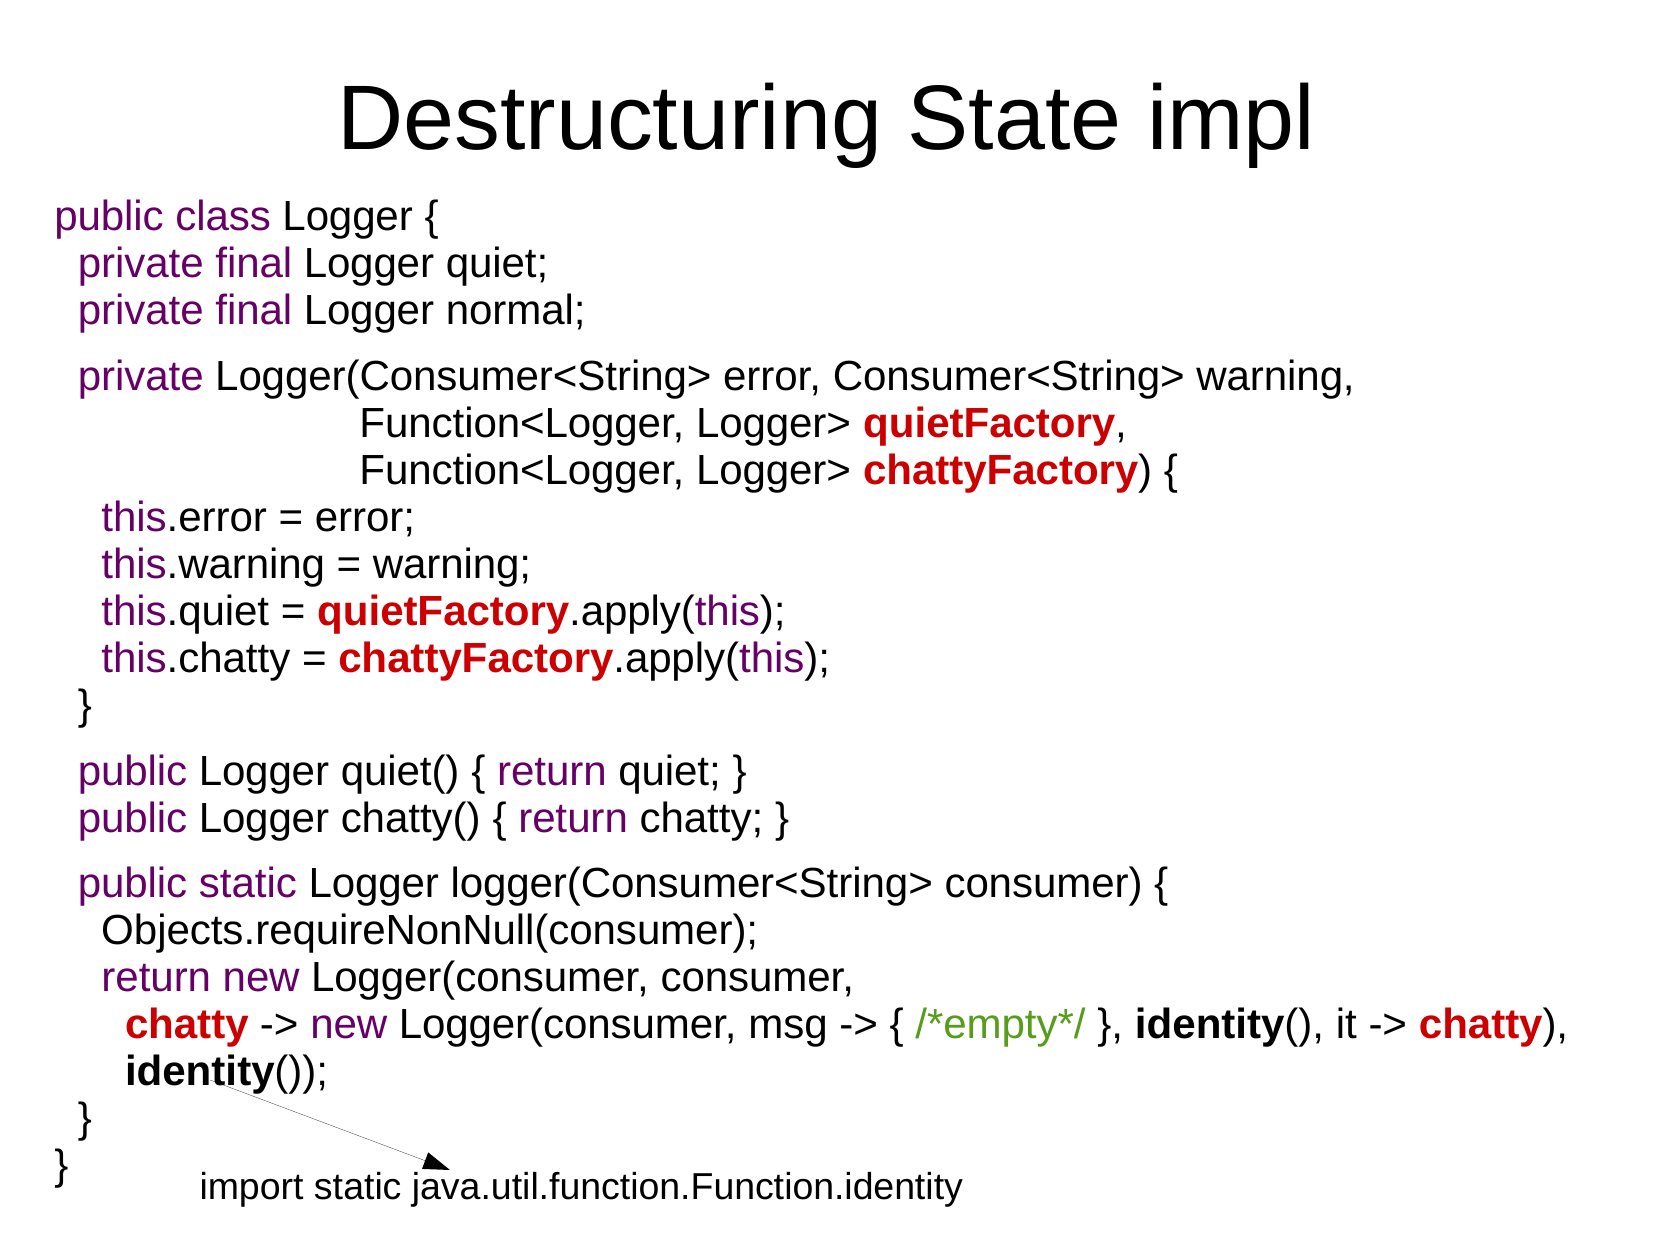

# Destructuring State impl
public class Logger {
 private final Logger quiet;
 private final Logger normal;
 private Logger(Consumer<String> error, Consumer<String> warning,
 Function<Logger, Logger> quietFactory,
 Function<Logger, Logger> chattyFactory) {
 this.error = error;
 this.warning = warning;
 this.quiet = quietFactory.apply(this);
 this.chatty = chattyFactory.apply(this);
 }
 public Logger quiet() { return quiet; }
 public Logger chatty() { return chatty; }
 public static Logger logger(Consumer<String> consumer) {
 Objects.requireNonNull(consumer);
 return new Logger(consumer, consumer,
 chatty -> new Logger(consumer, msg -> { /*empty*/ }, identity(), it -> chatty),
 identity());
 }
}
import static java.util.function.Function.identity